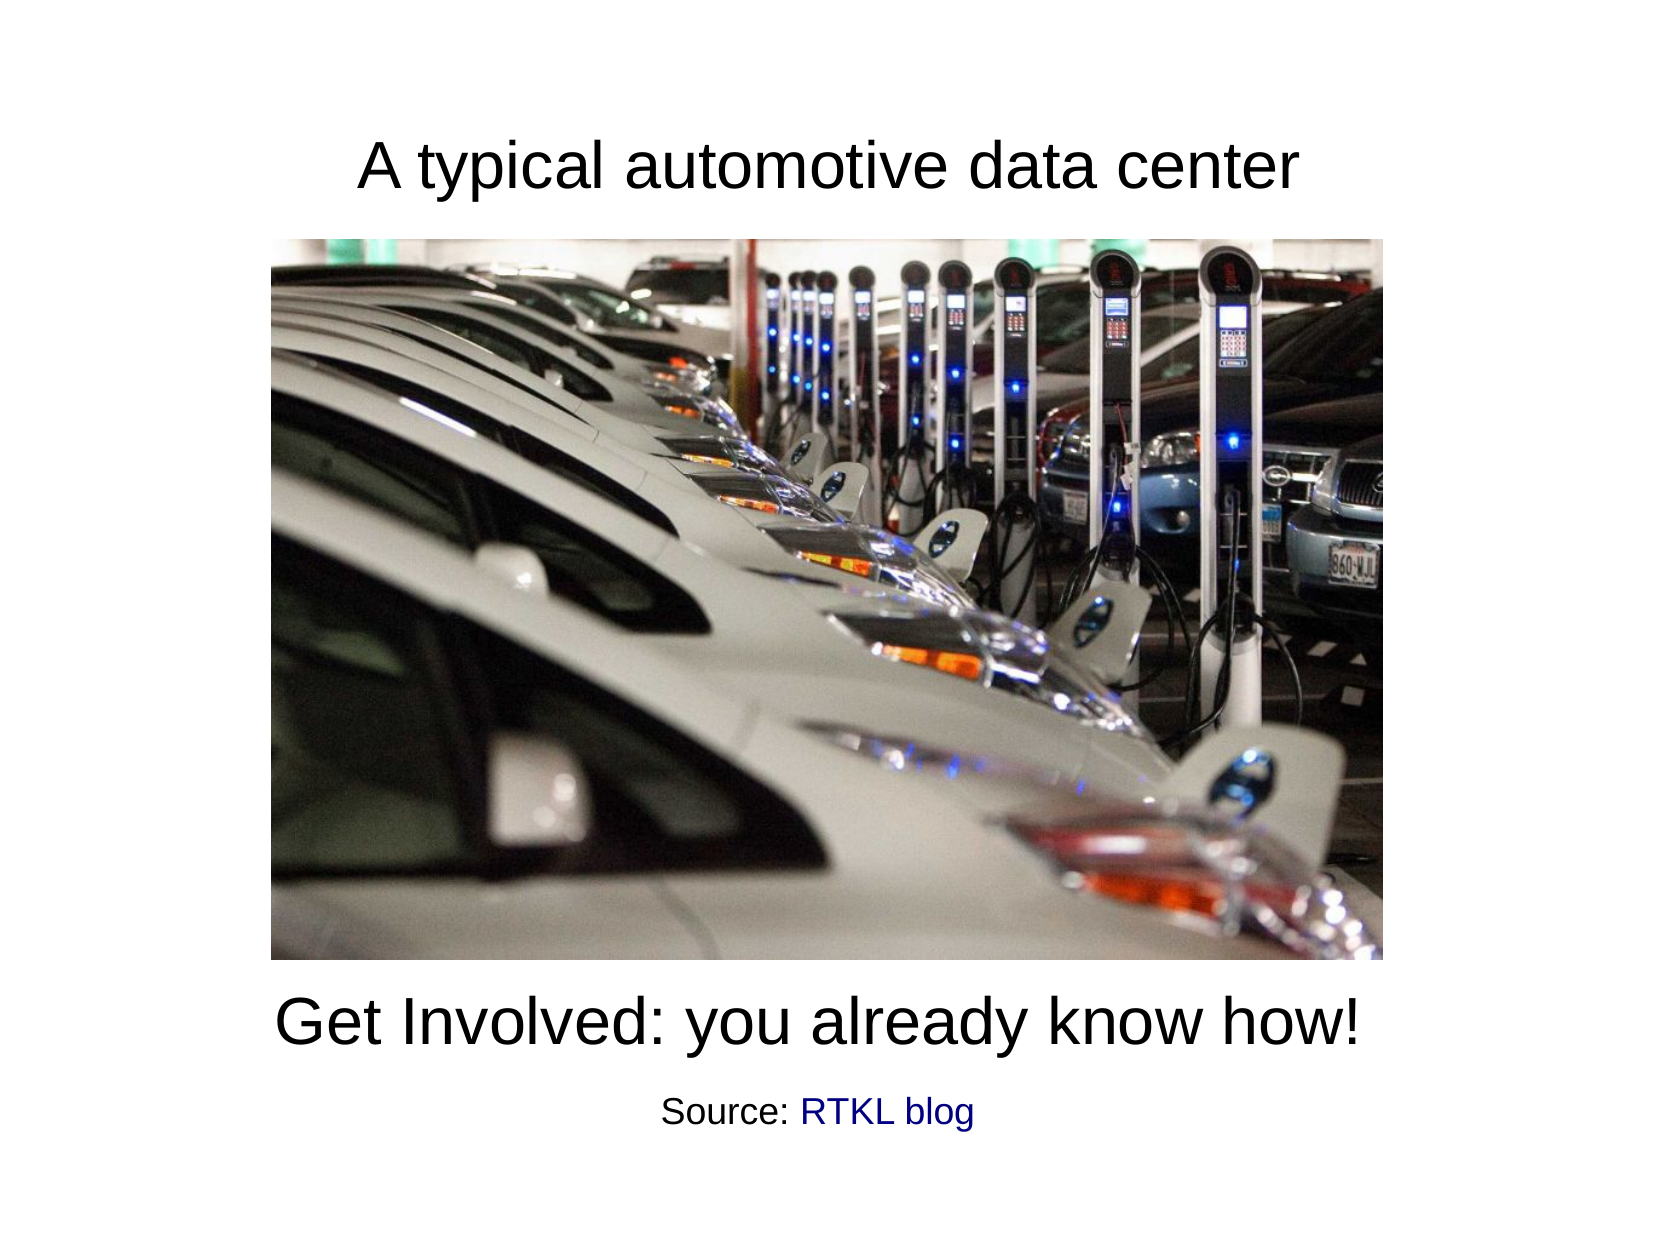

A typical automotive data center
# Get Involved: you already know how!
Source: RTKL blog